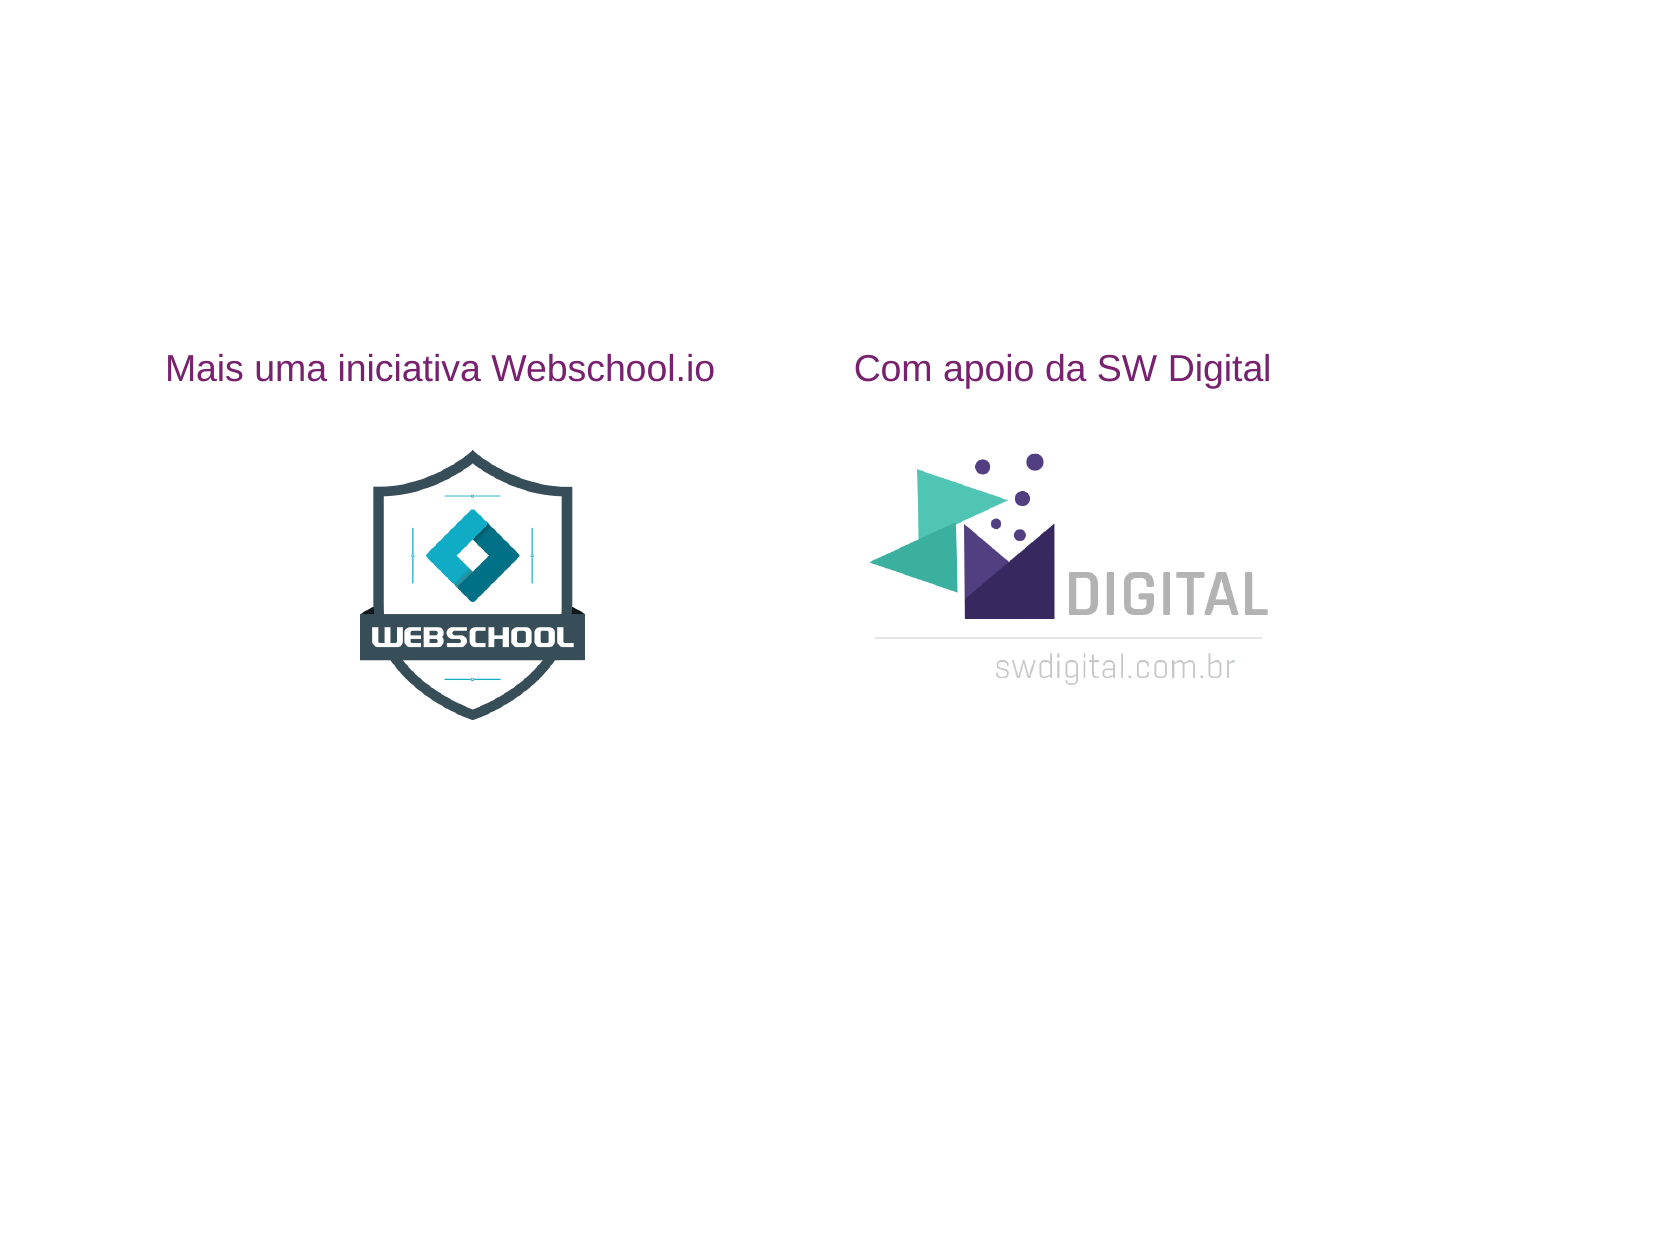

Mais uma iniciativa Webschool.io
Com apoio da SW Digital